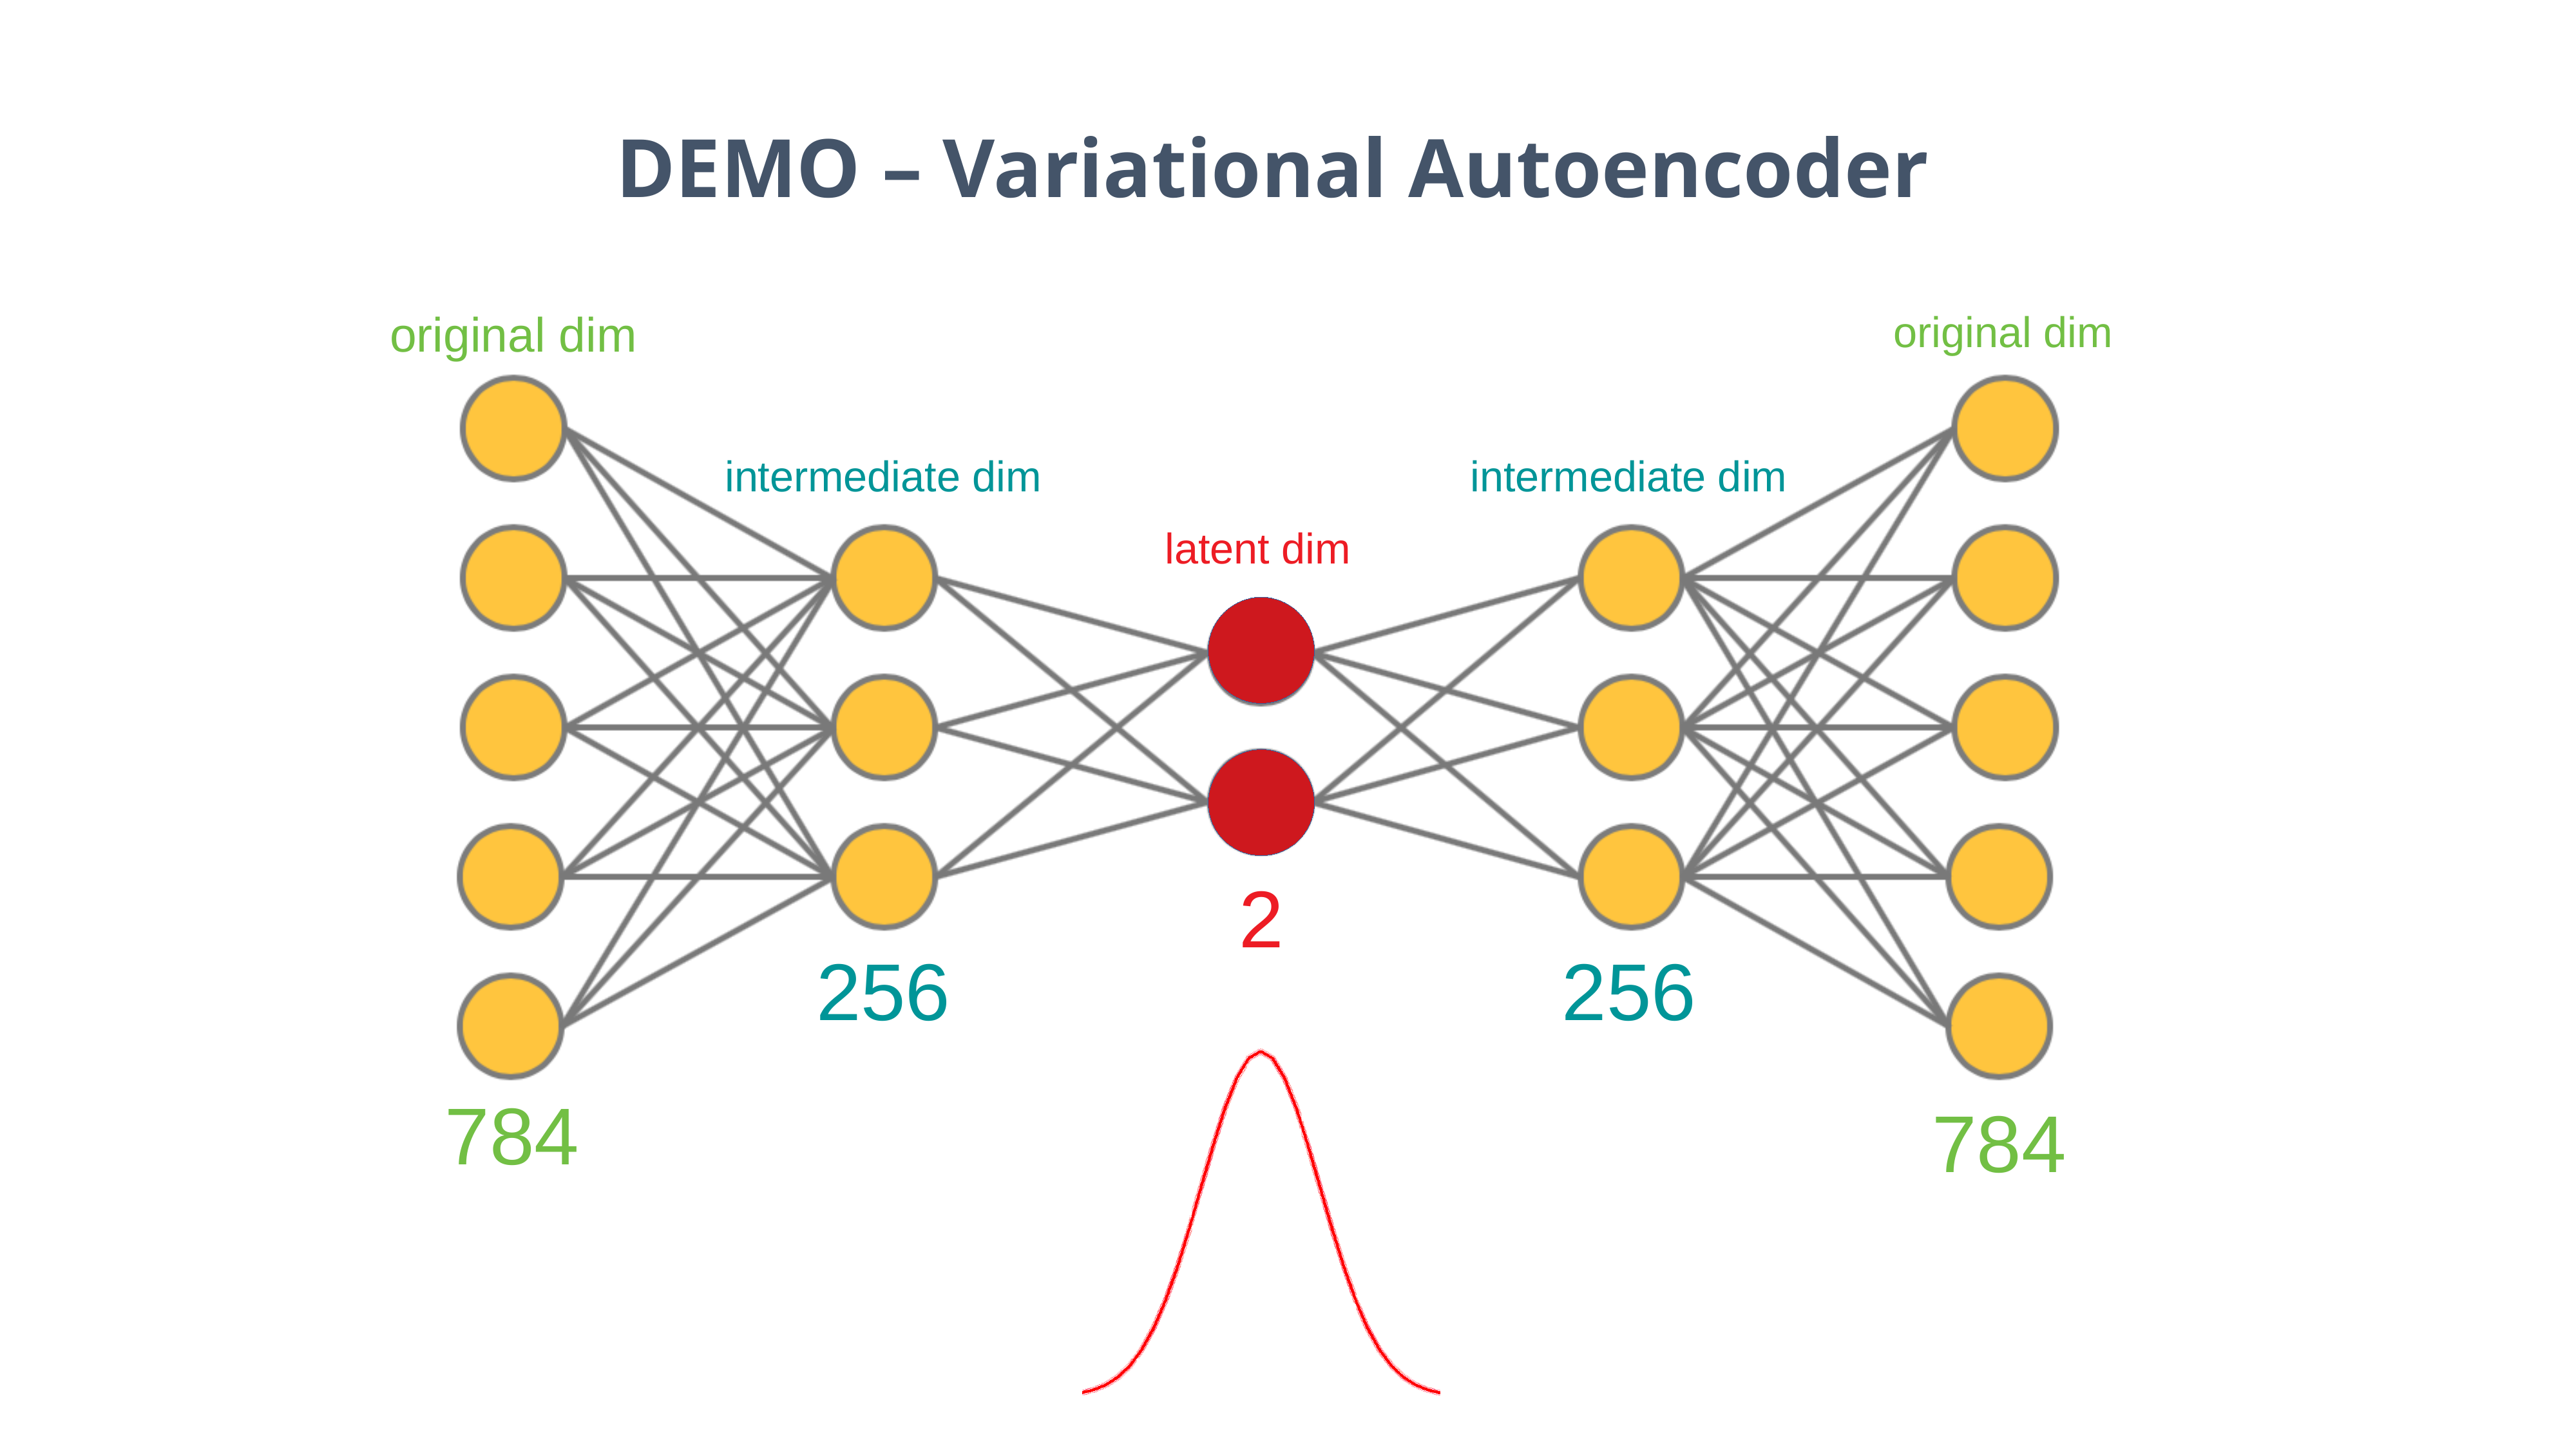

DEMO – Variational Autoencoder
original dim
original dim
intermediate dim
intermediate dim
latent dim
2
256
256
784
784